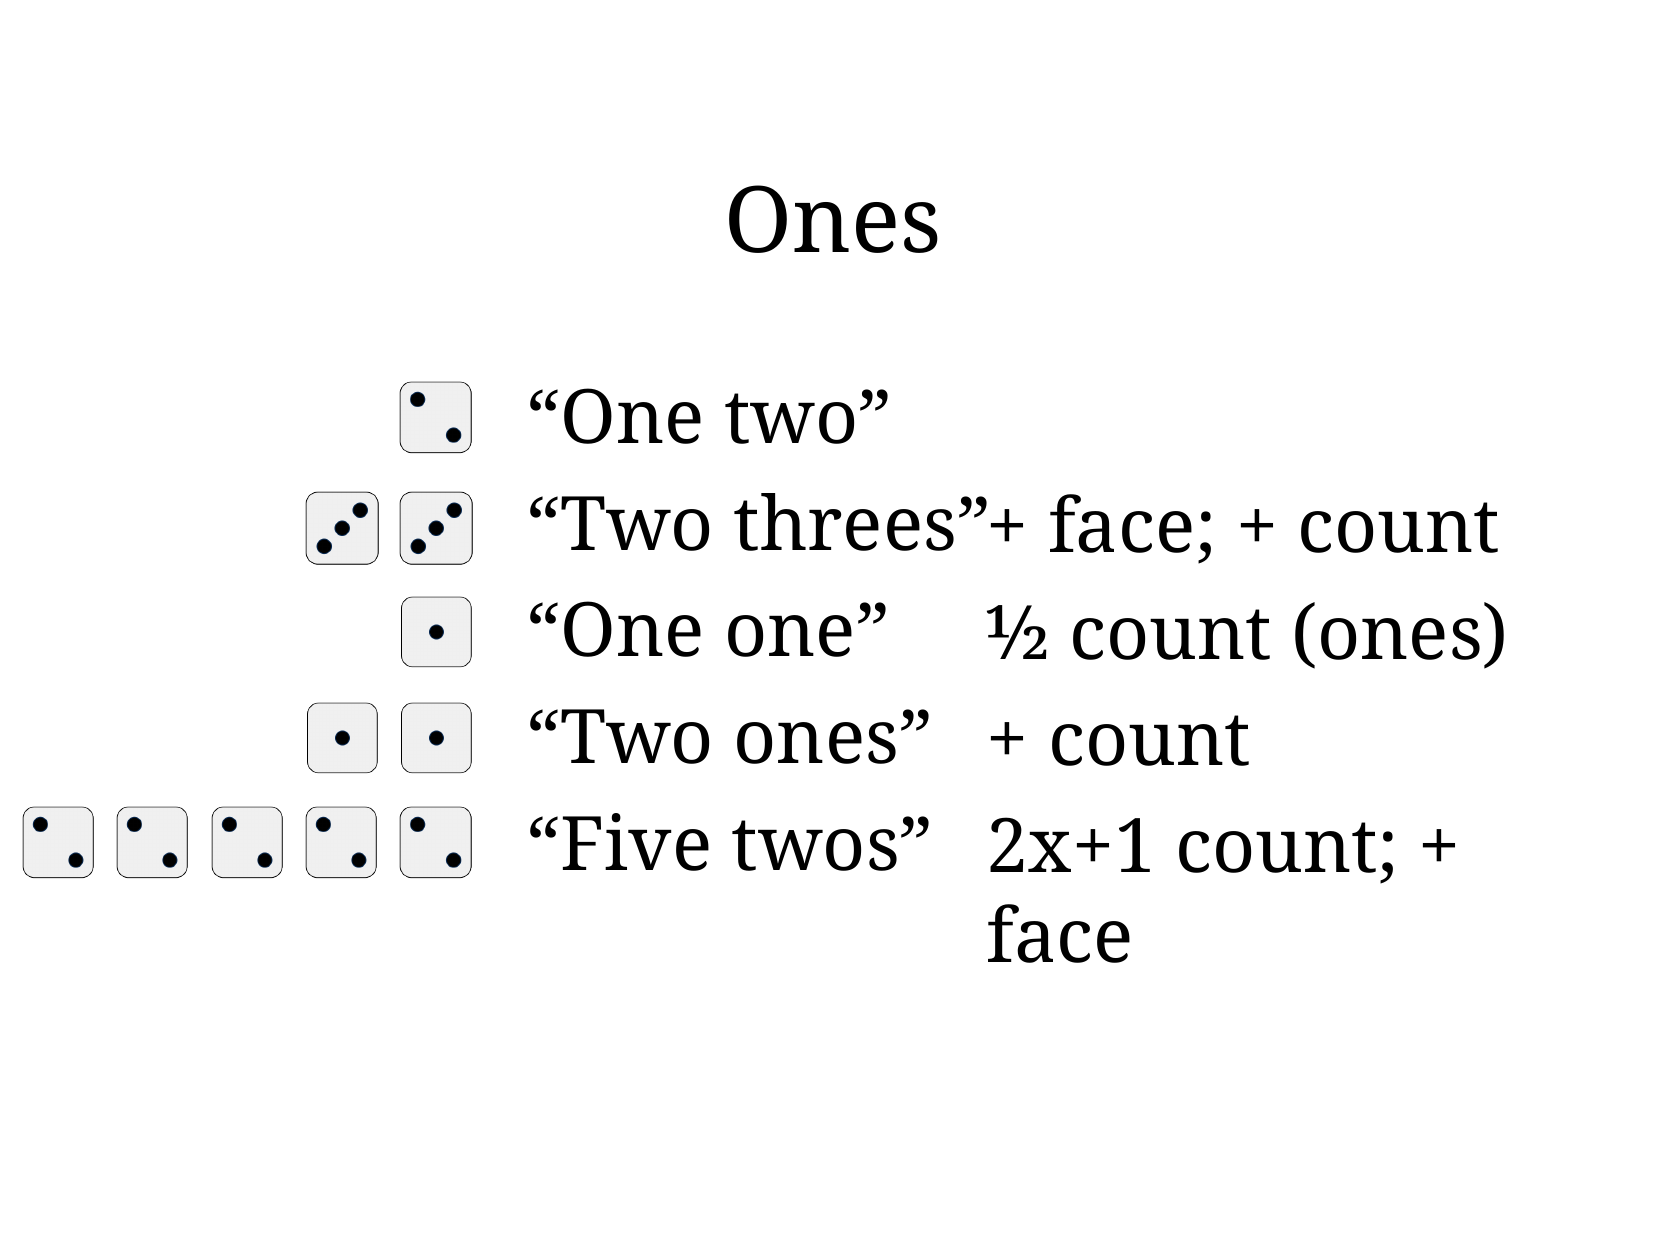

# Ones
“One two”
“Two threes”
“One one”
“Two ones”
“Five twos”
+ face; + count
½ count (ones)
+ count
2x+1 count; + face